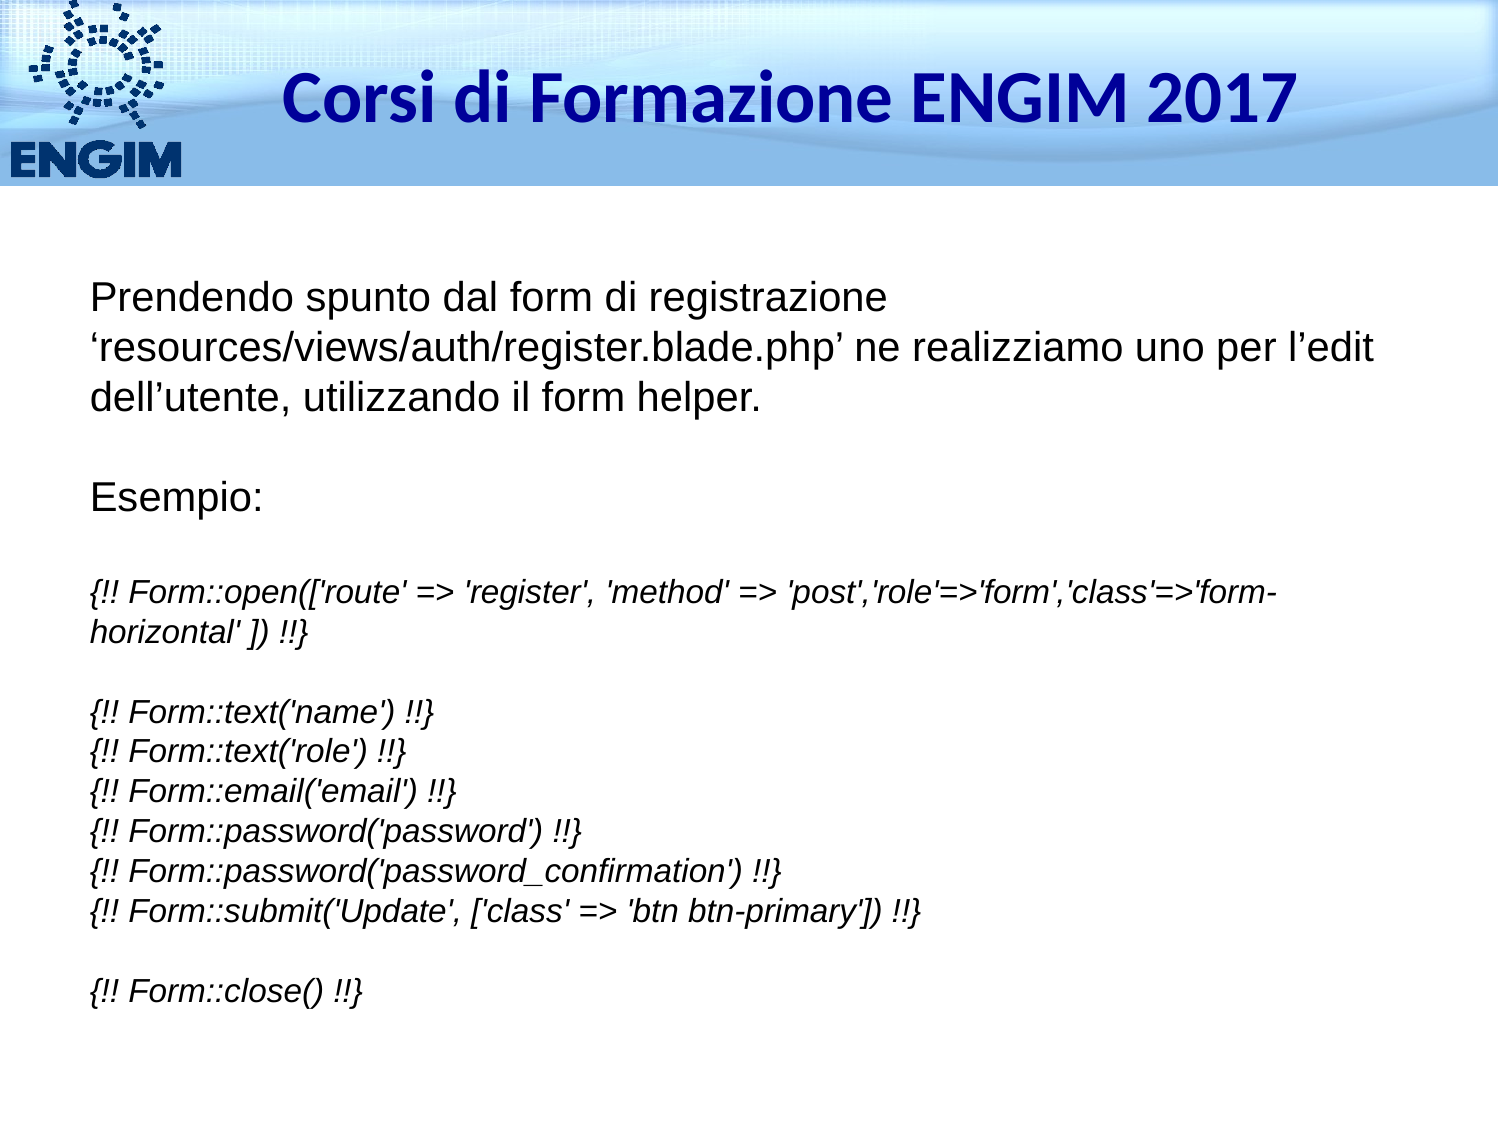

Corsi di Formazione ENGIM 2017
Prendendo spunto dal form di registrazione ‘resources/views/auth/register.blade.php’ ne realizziamo uno per l’edit dell’utente, utilizzando il form helper.
Esempio:
{!! Form::open(['route' => 'register', 'method' => 'post','role'=>'form','class'=>'form-horizontal' ]) !!}
{!! Form::text('name') !!}
{!! Form::text('role') !!}
{!! Form::email('email') !!}
{!! Form::password('password') !!}
{!! Form::password('password_confirmation') !!}
{!! Form::submit('Update', ['class' => 'btn btn-primary']) !!}
{!! Form::close() !!}